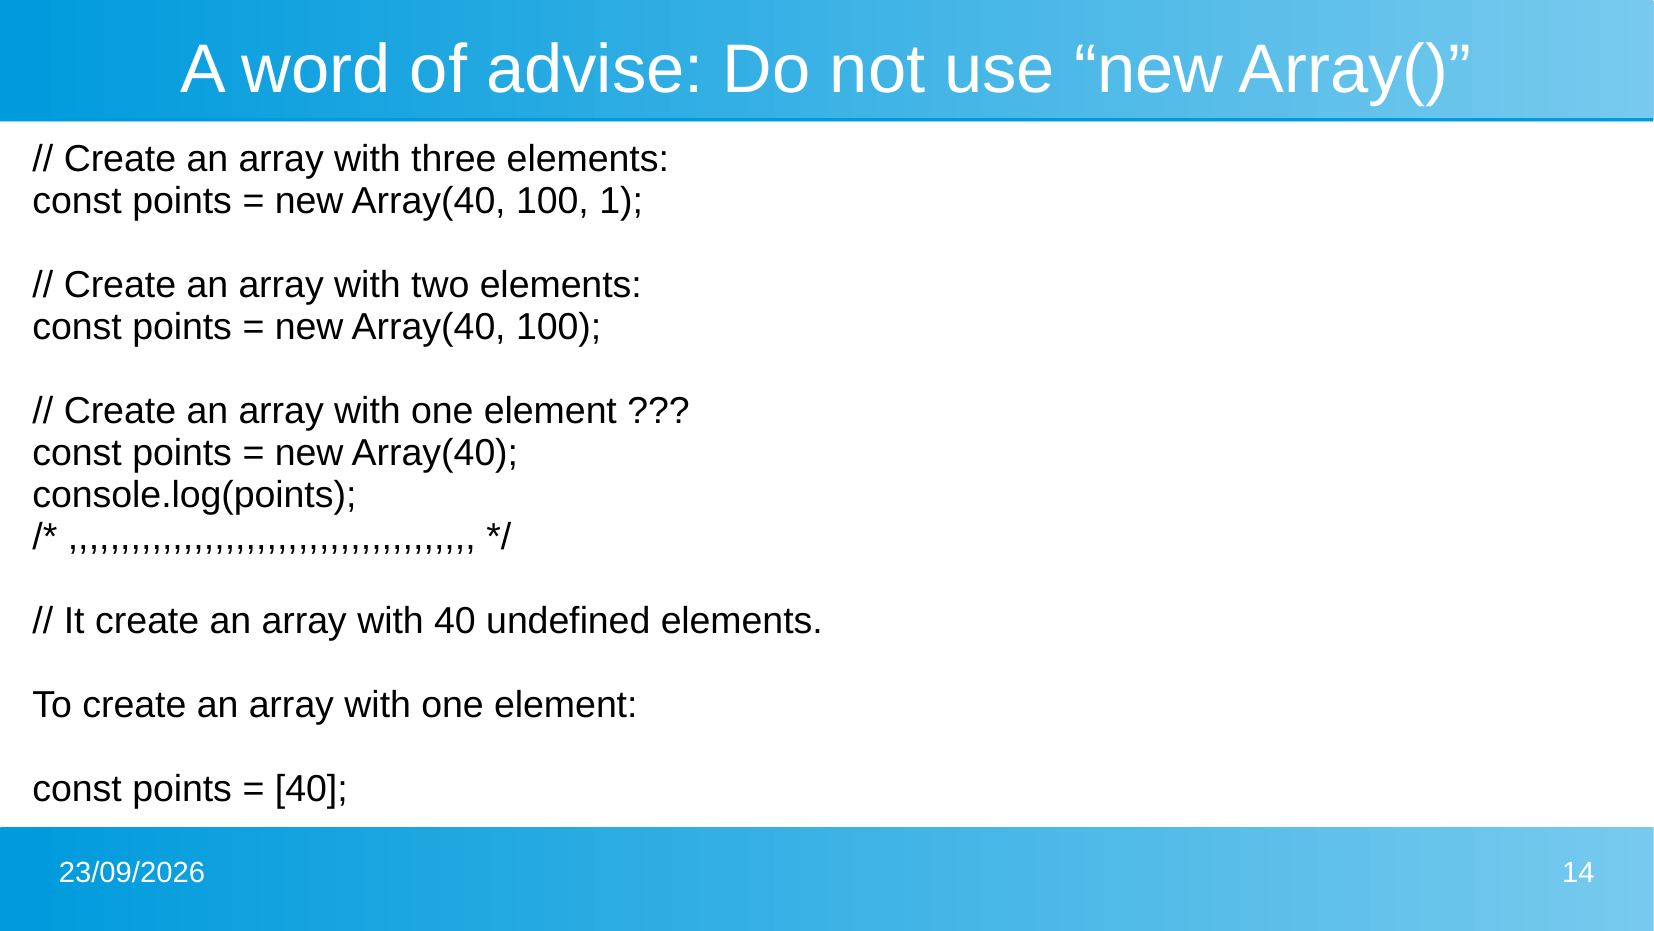

# A word of advise: Do not use “new Array()”
// Create an array with three elements:
const points = new Array(40, 100, 1);
// Create an array with two elements:
const points = new Array(40, 100);
// Create an array with one element ???
const points = new Array(40);
console.log(points);
/* ,,,,,,,,,,,,,,,,,,,,,,,,,,,,,,,,,,,,,,, */
// It create an array with 40 undefined elements.
To create an array with one element:
const points = [40];
14